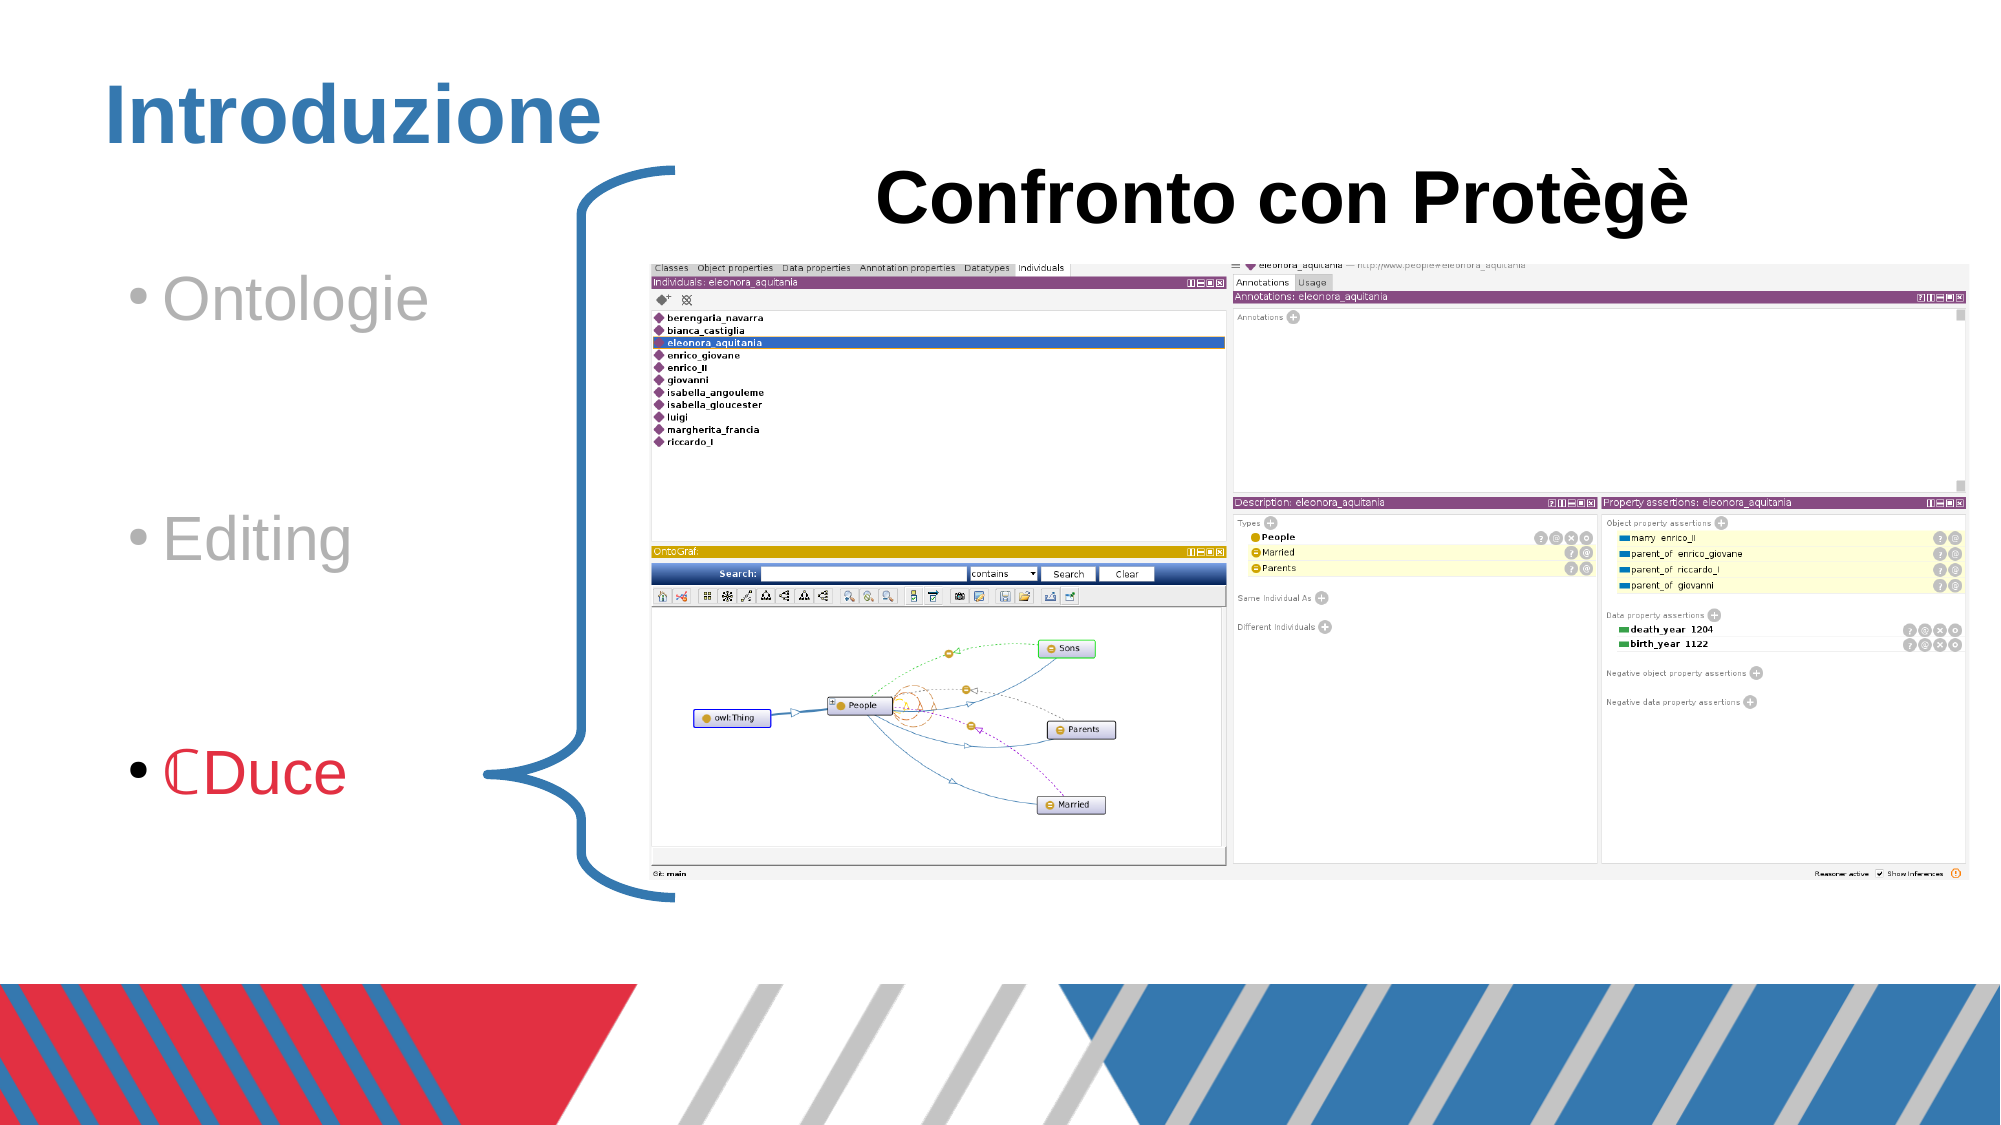

# Introduzione
Confronto con Protègè
Ontologie
Editing
ℂDuce